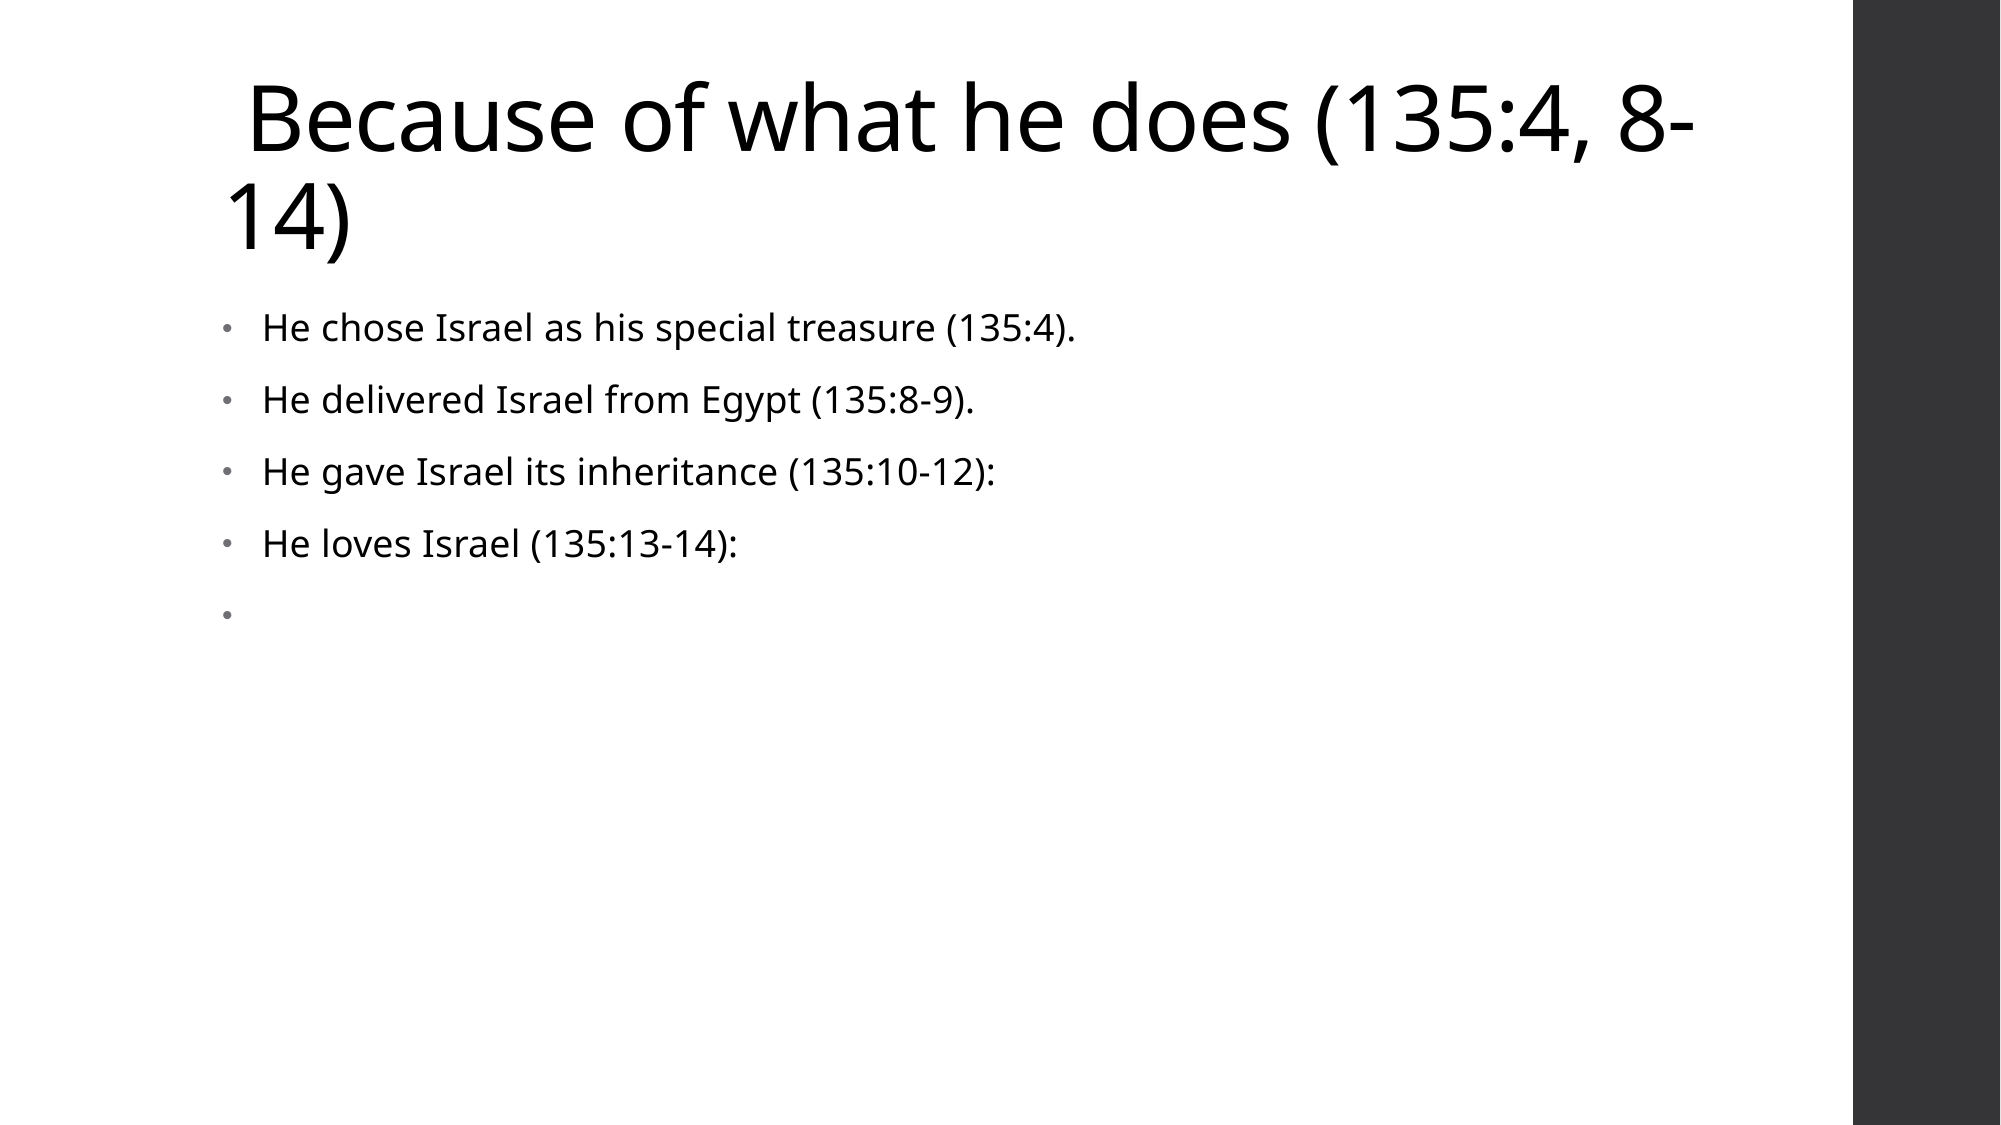

# Because of what he does (135:4, 8-14)
 He chose Israel as his special treasure (135:4).
 He delivered Israel from Egypt (135:8-9).
 He gave Israel its inheritance (135:10-12):
 He loves Israel (135:13-14):